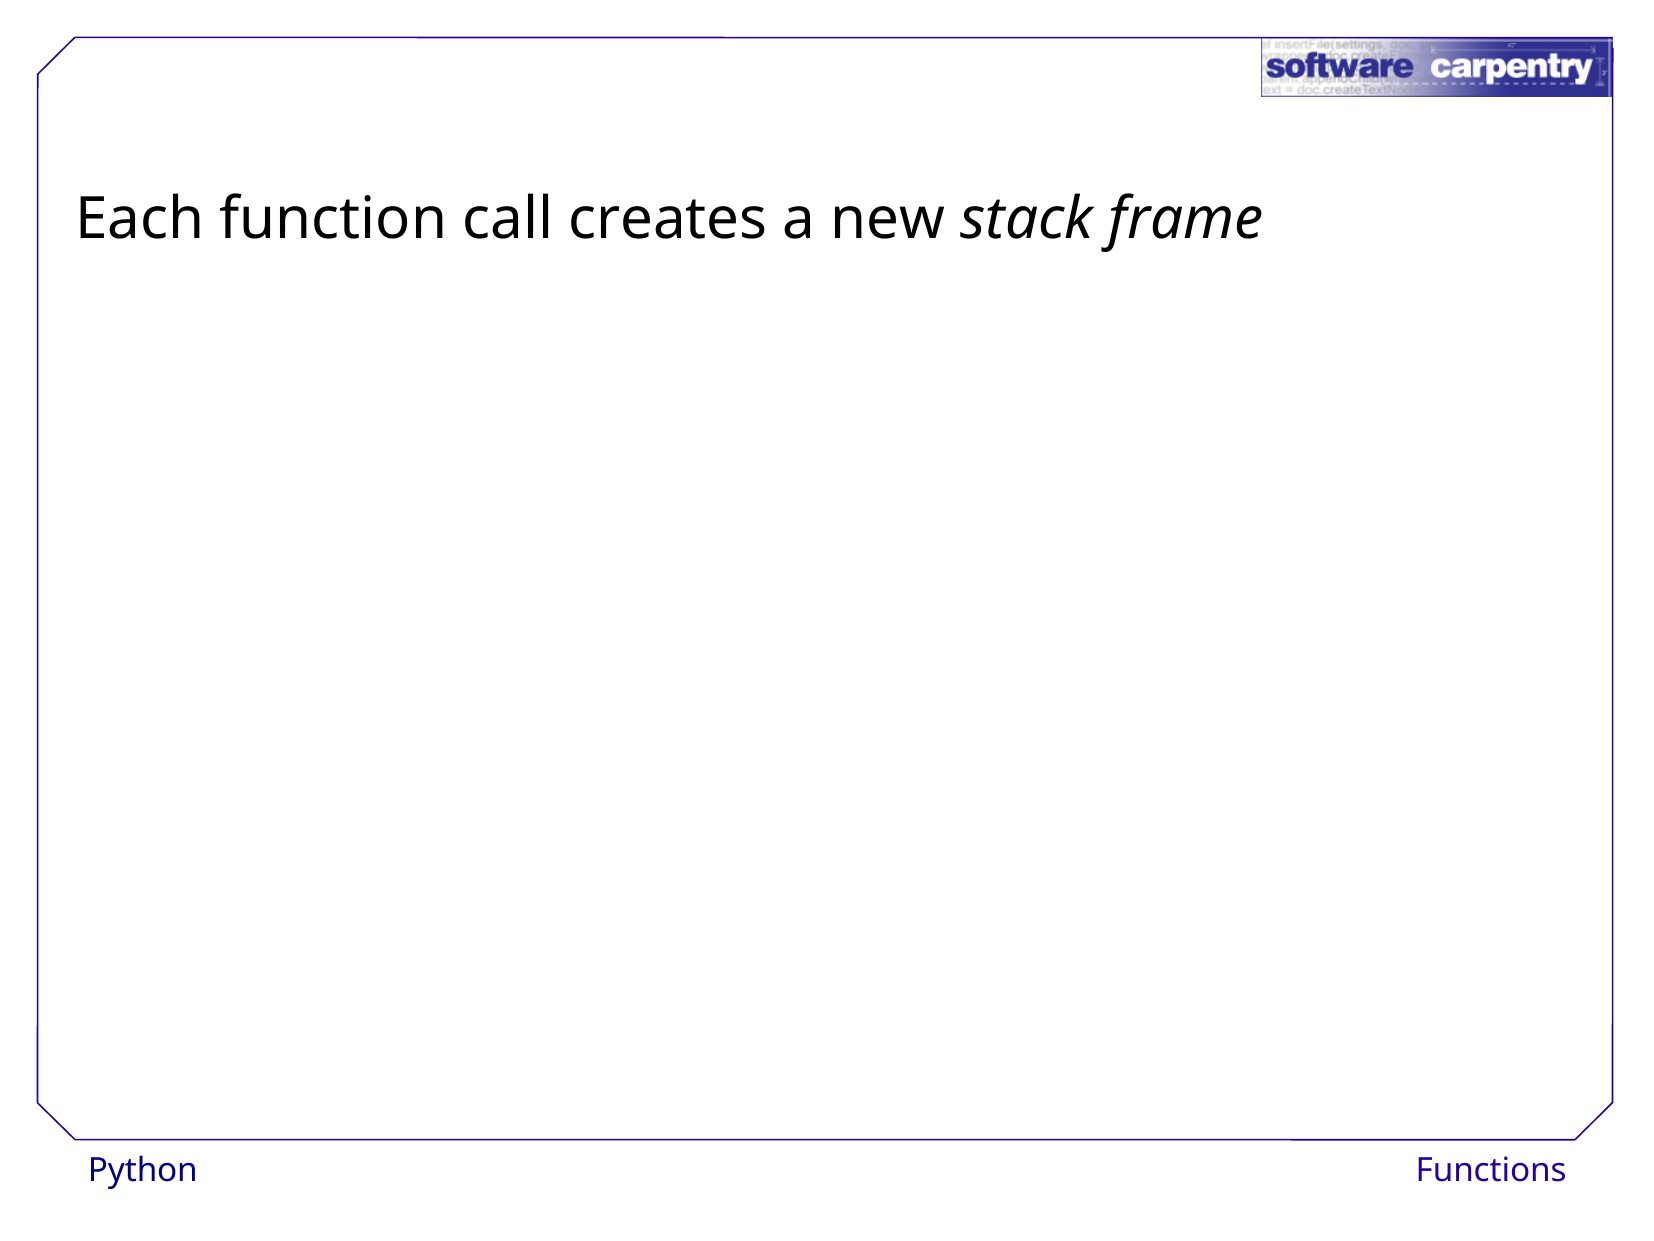

Each function call creates a new stack frame